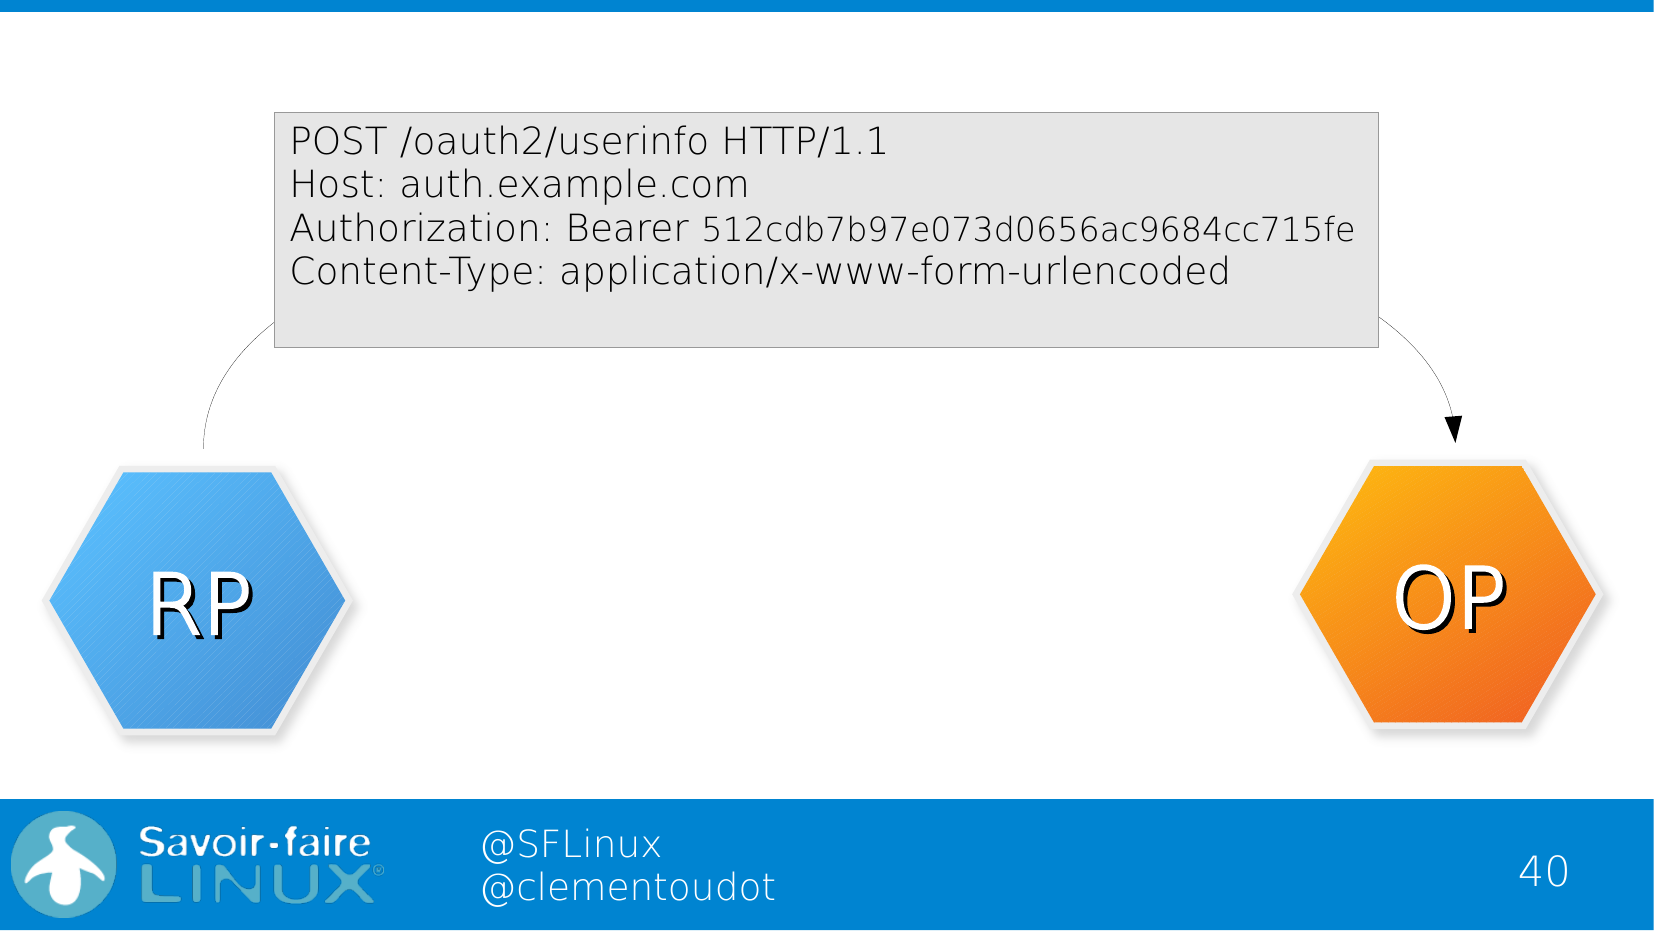

POST /oauth2/userinfo HTTP/1.1
Host: auth.example.com
Authorization: Bearer 512cdb7b97e073d0656ac9684cc715fe
Content-Type: application/x-www-form-urlencoded
OP
RP
40